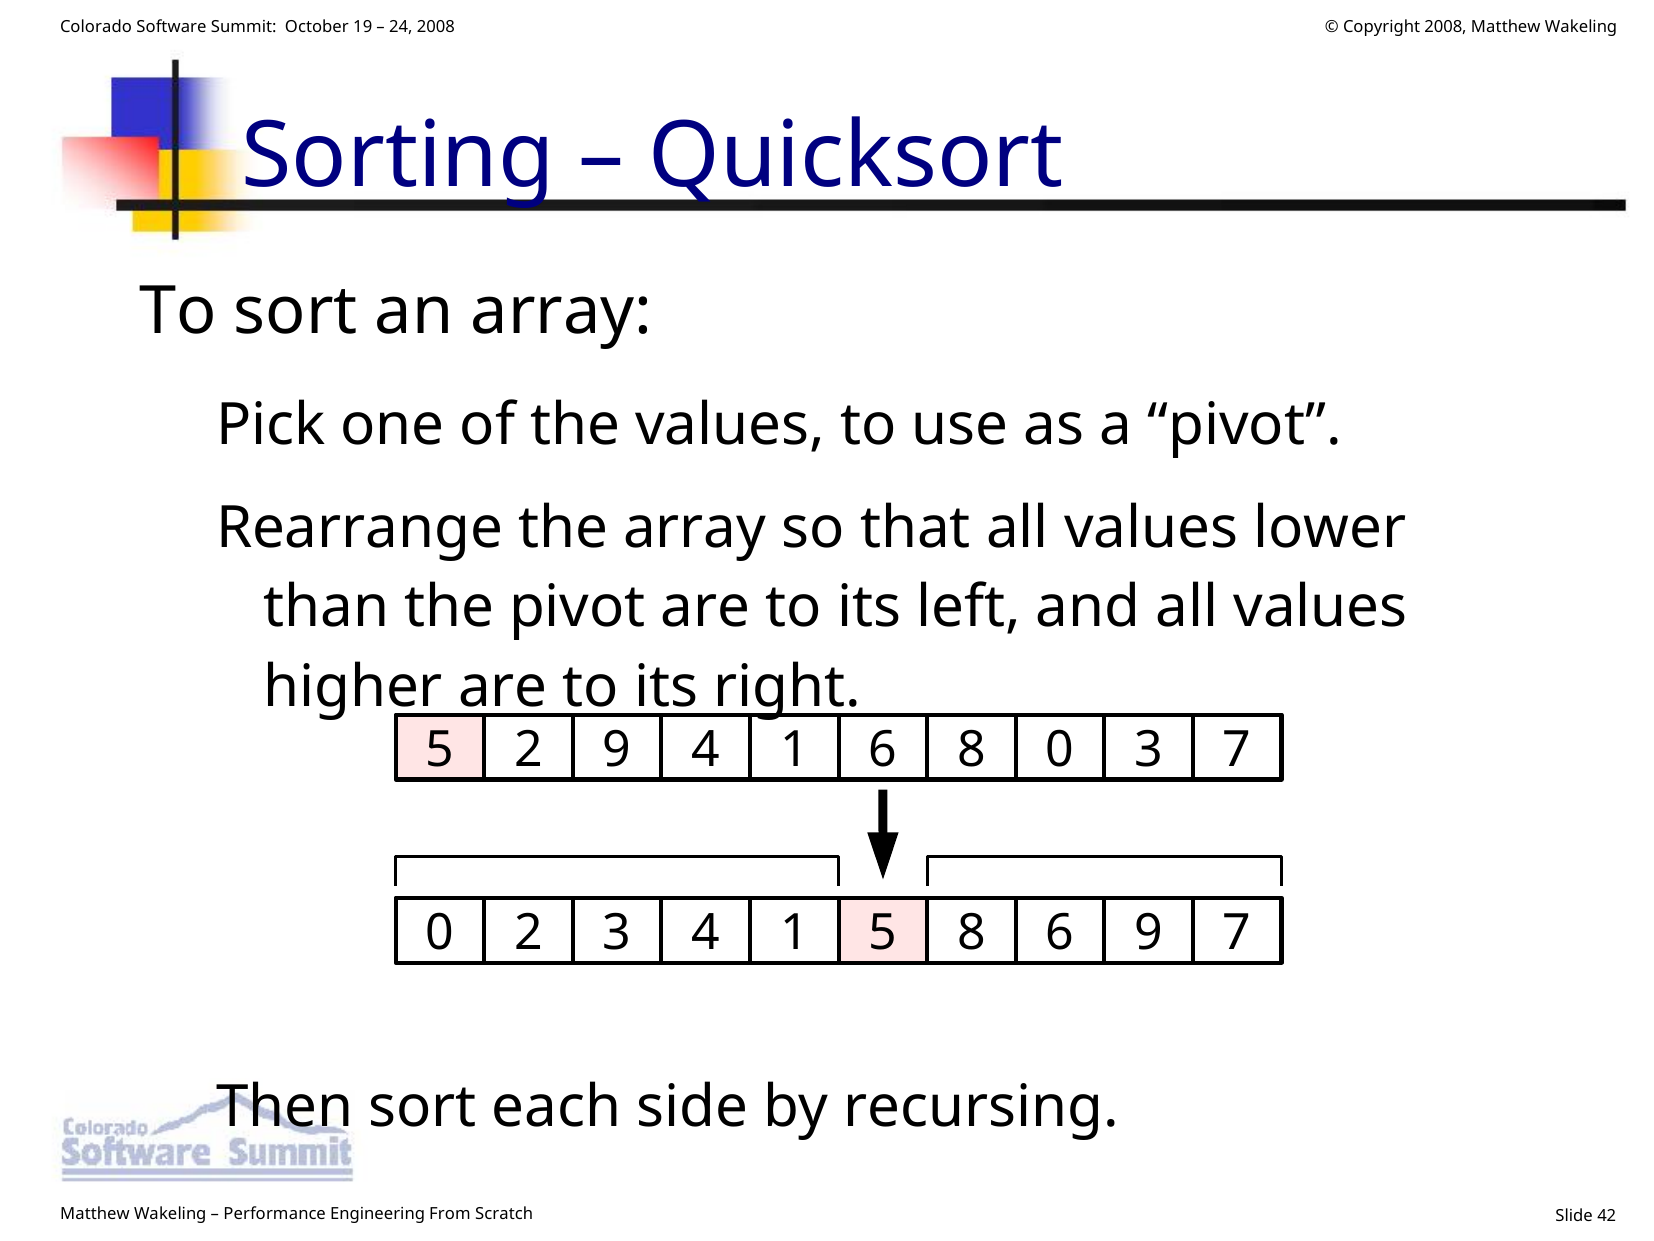

# Sorting – Quicksort
To sort an array:
Pick one of the values, to use as a “pivot”.
Rearrange the array so that all values lower than the pivot are to its left, and all values higher are to its right.
Then sort each side by recursing.
5
2
9
4
1
6
8
0
3
7
0
2
3
4
1
5
8
6
9
7